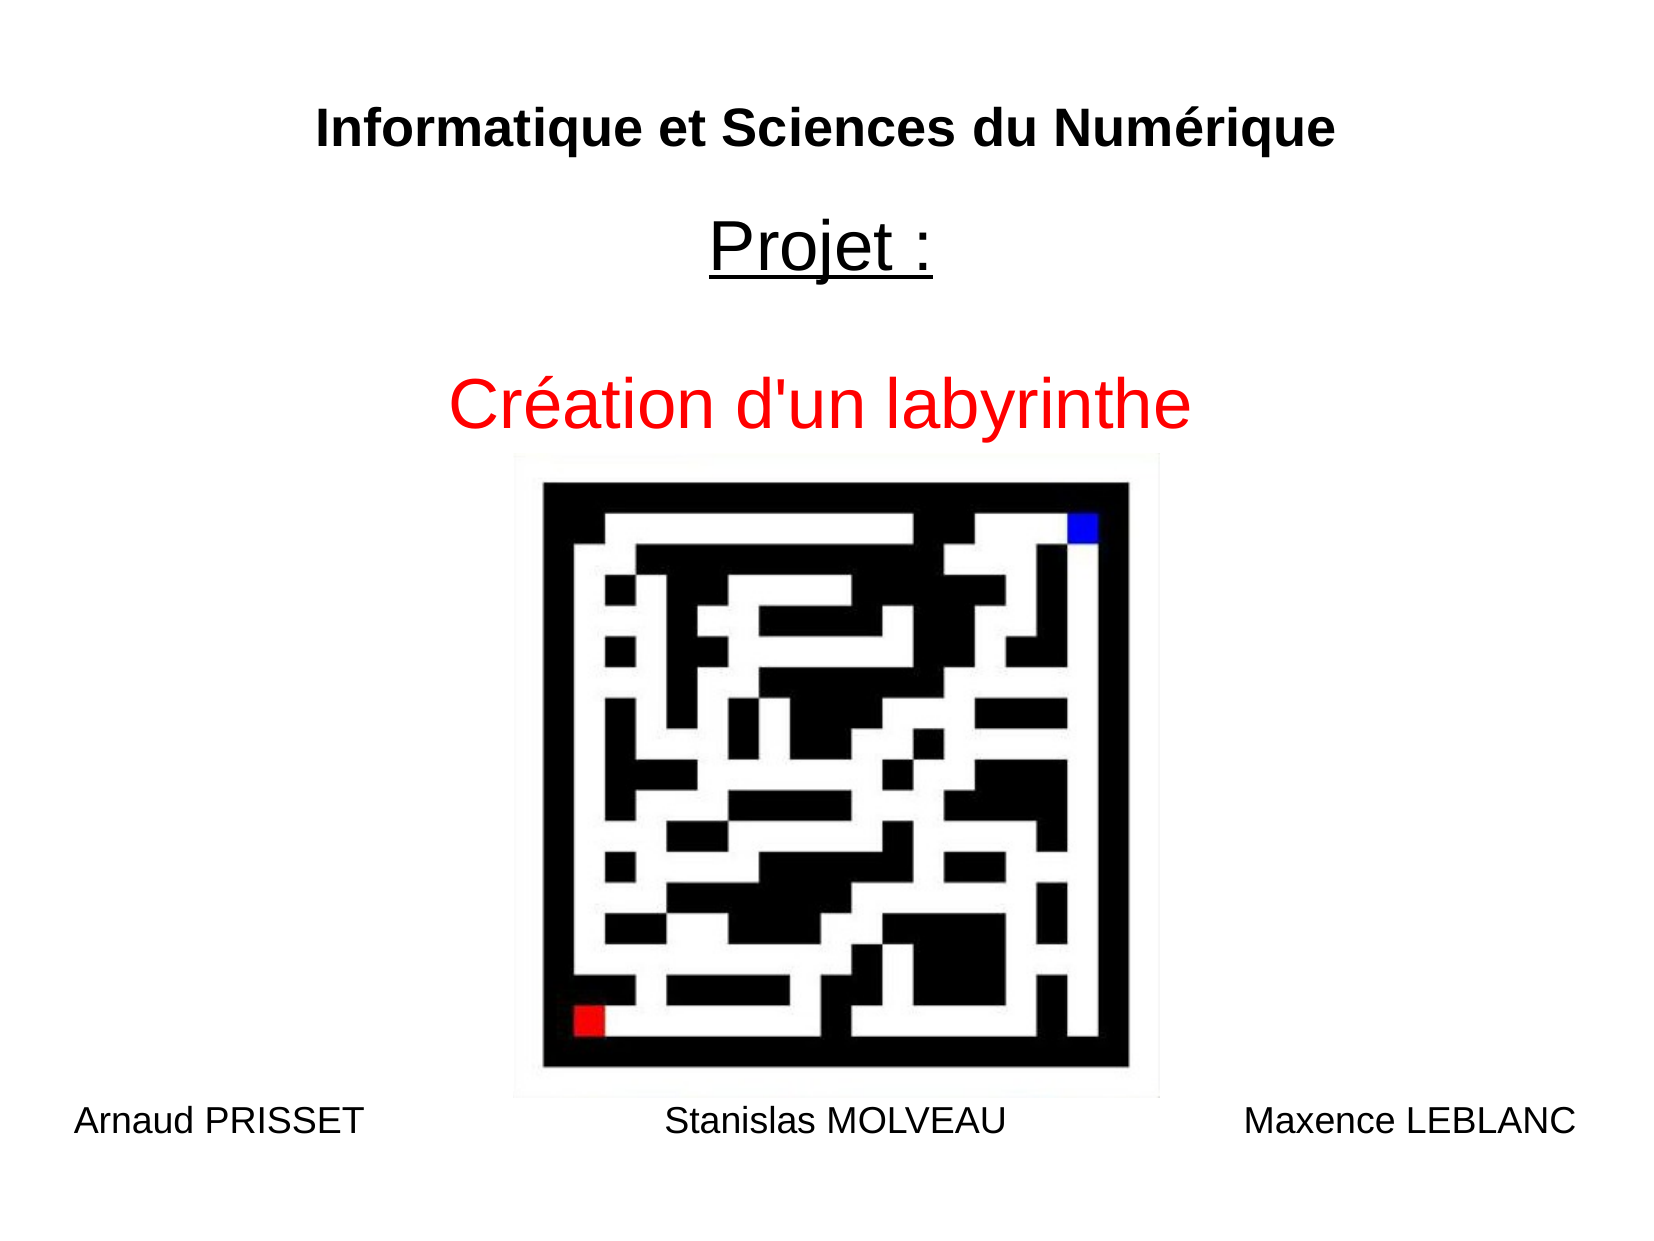

# Informatique et Sciences du Numérique
Projet :
Création d'un labyrinthe
Arnaud PRISSET					Stanislas MOLVEAU			 Maxence LEBLANC